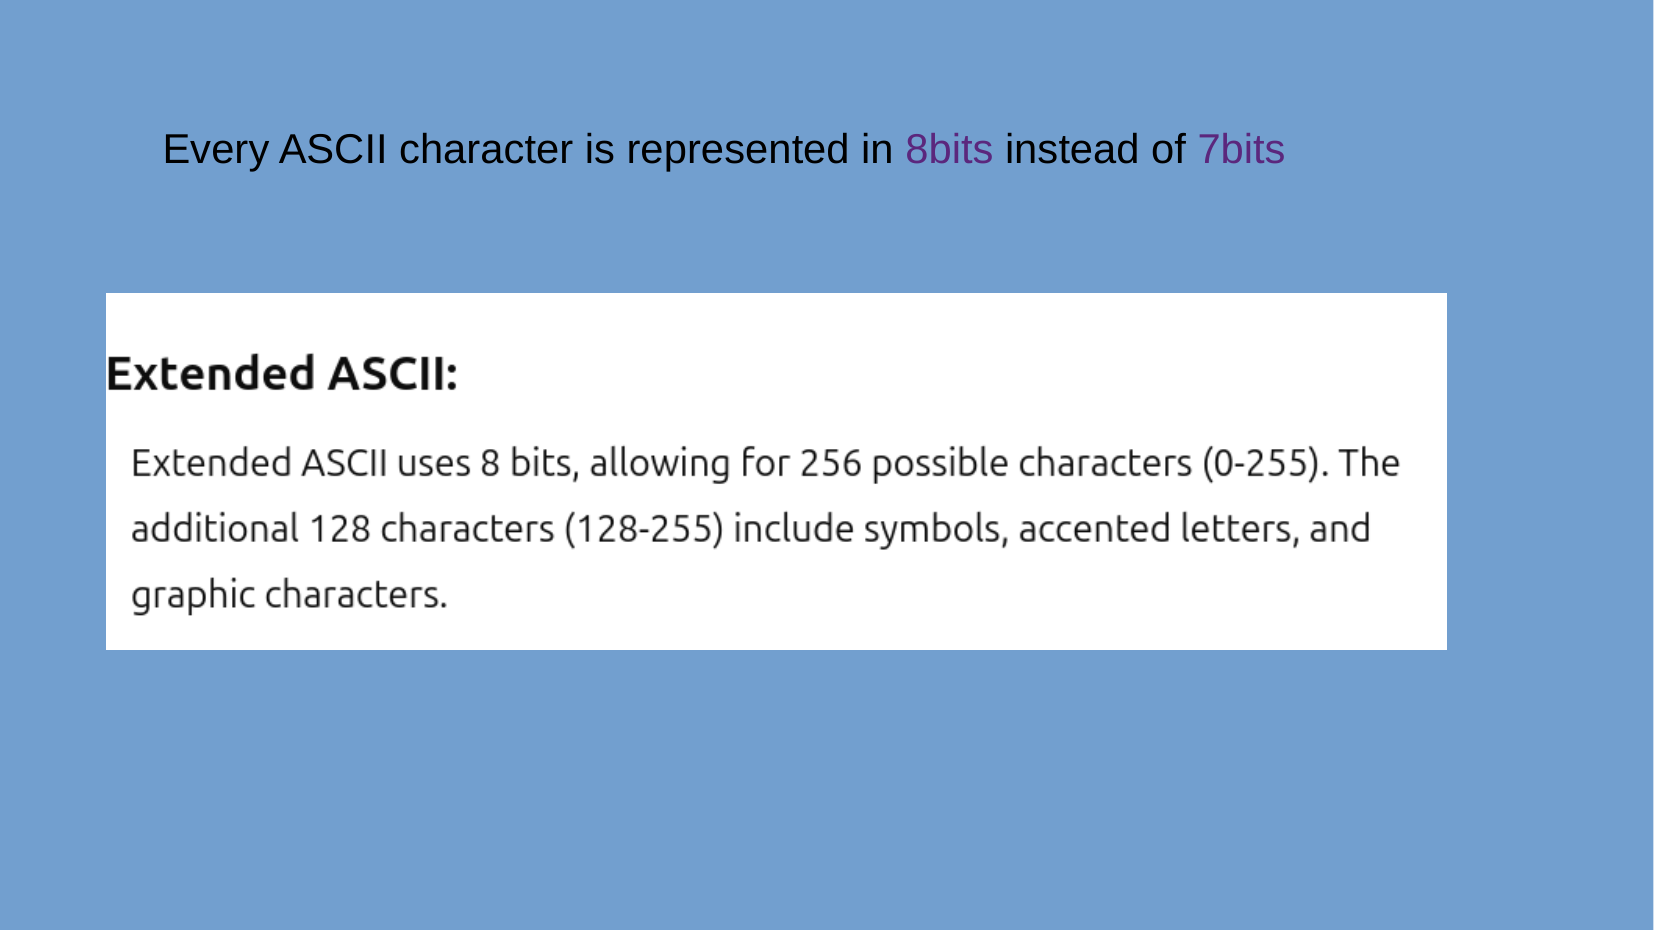

Every ASCII character is represented in 8bits instead of 7bits